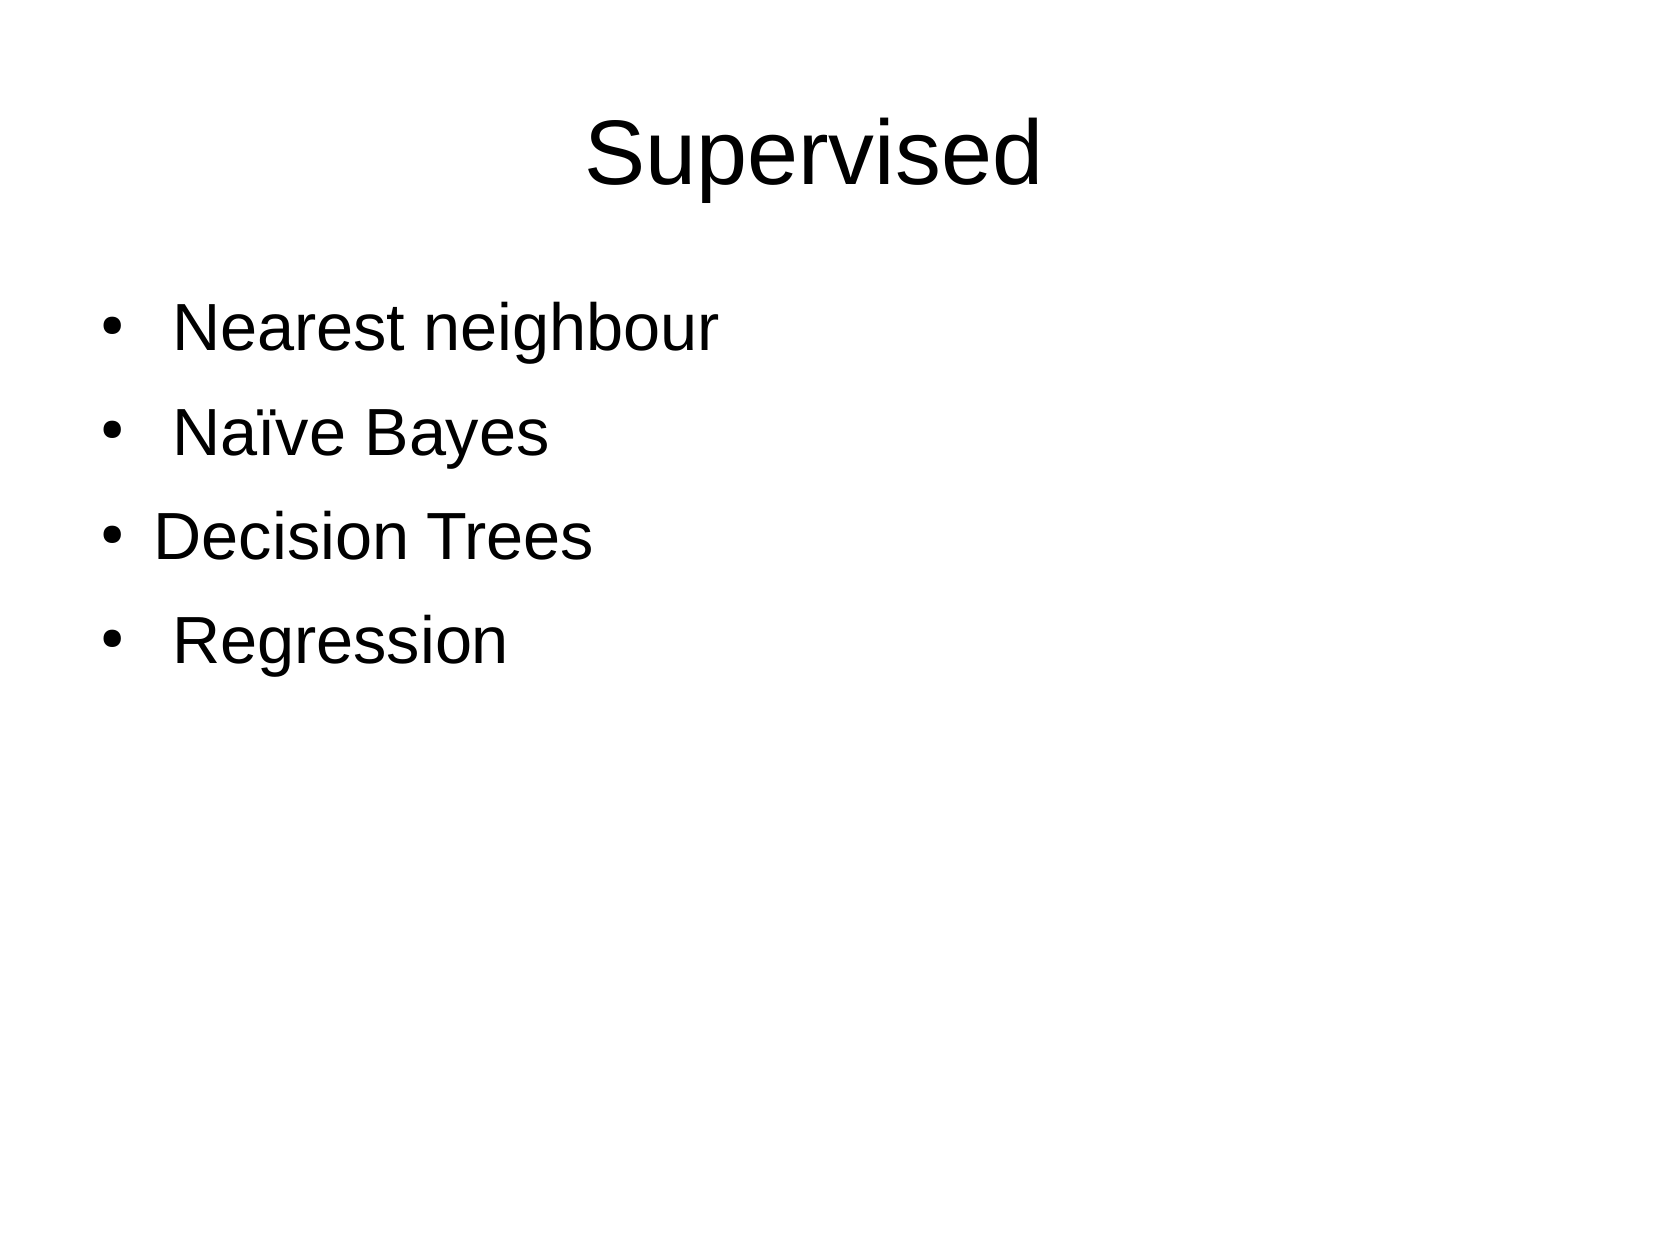

# Supervised
 Nearest neighbour
 Naïve Bayes
Decision Trees
 Regression